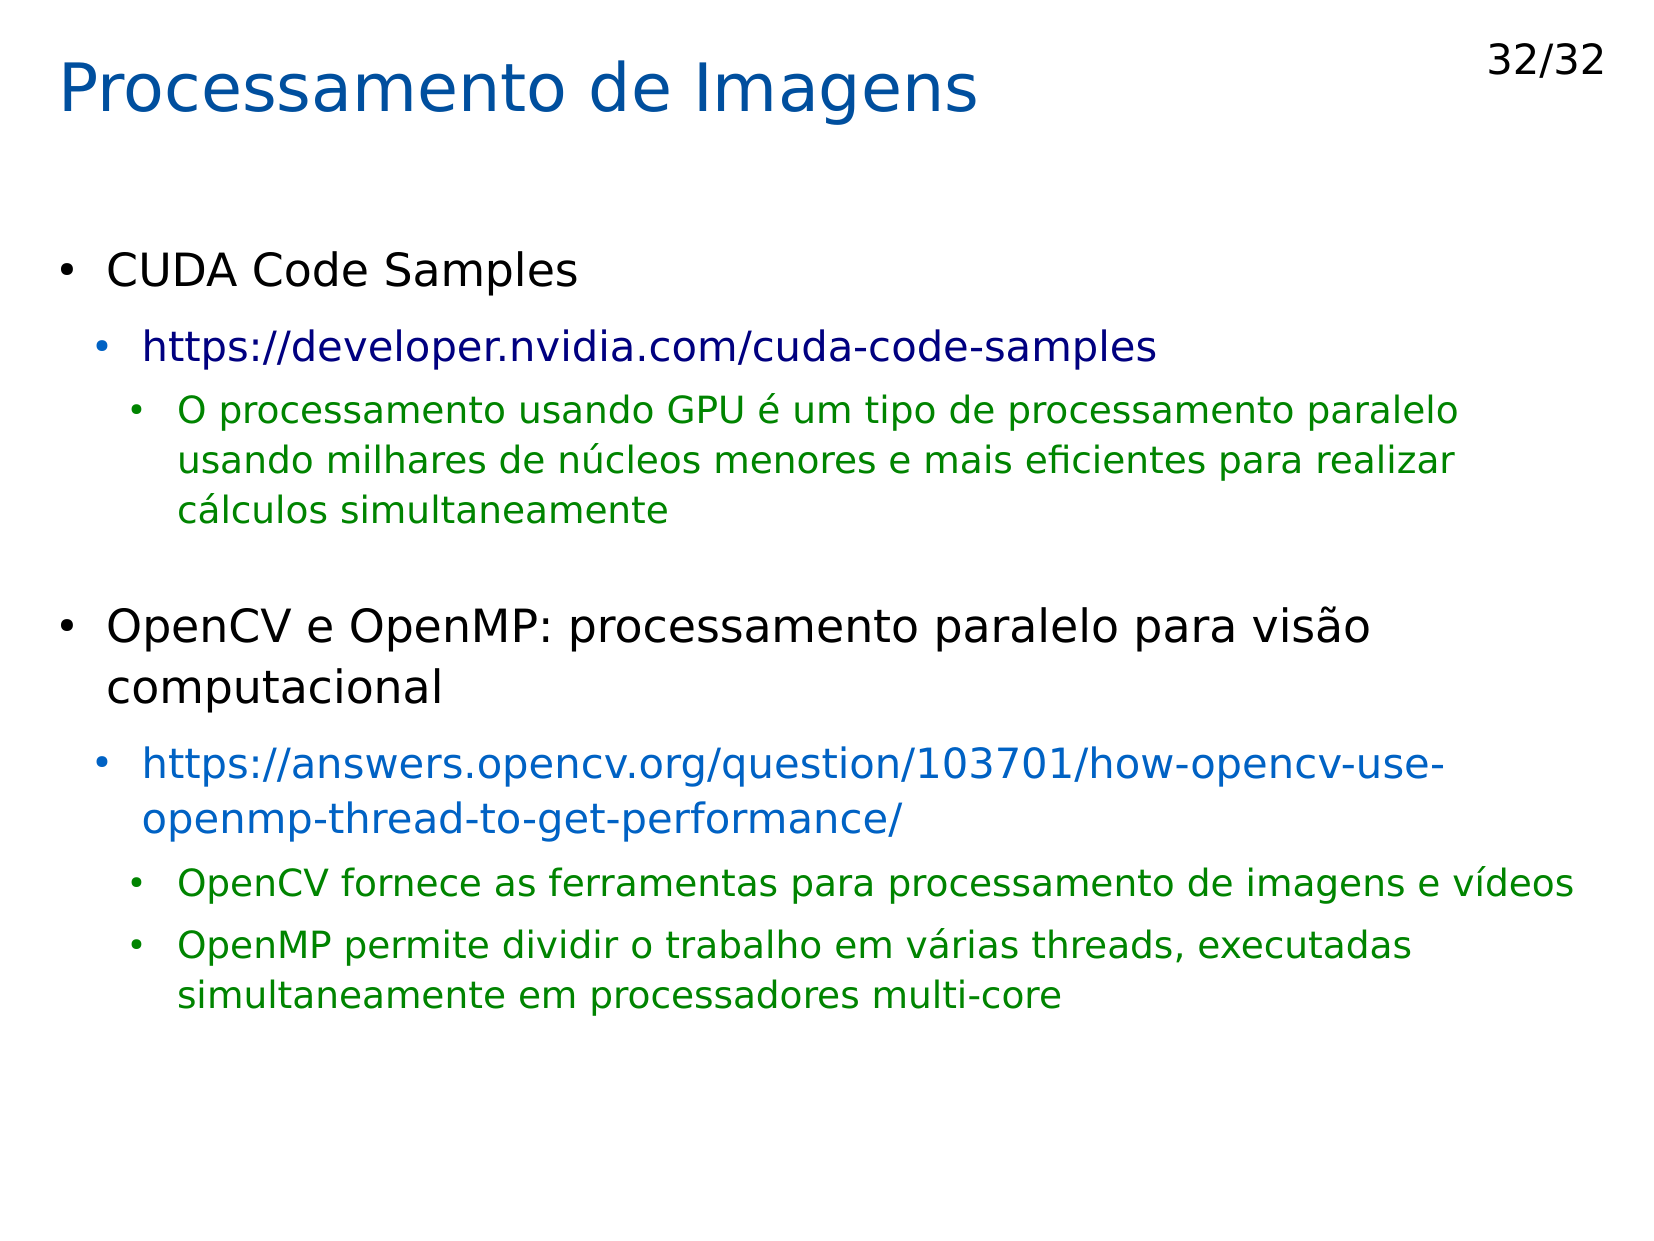

# Processamento de Imagens
32
CUDA Code Samples
https://developer.nvidia.com/cuda-code-samples
O processamento usando GPU é um tipo de processamento paralelo usando milhares de núcleos menores e mais eficientes para realizar cálculos simultaneamente
OpenCV e OpenMP: processamento paralelo para visão computacional
https://answers.opencv.org/question/103701/how-opencv-use-openmp-thread-to-get-performance/
OpenCV fornece as ferramentas para processamento de imagens e vídeos
OpenMP permite dividir o trabalho em várias threads, executadas simultaneamente em processadores multi-core